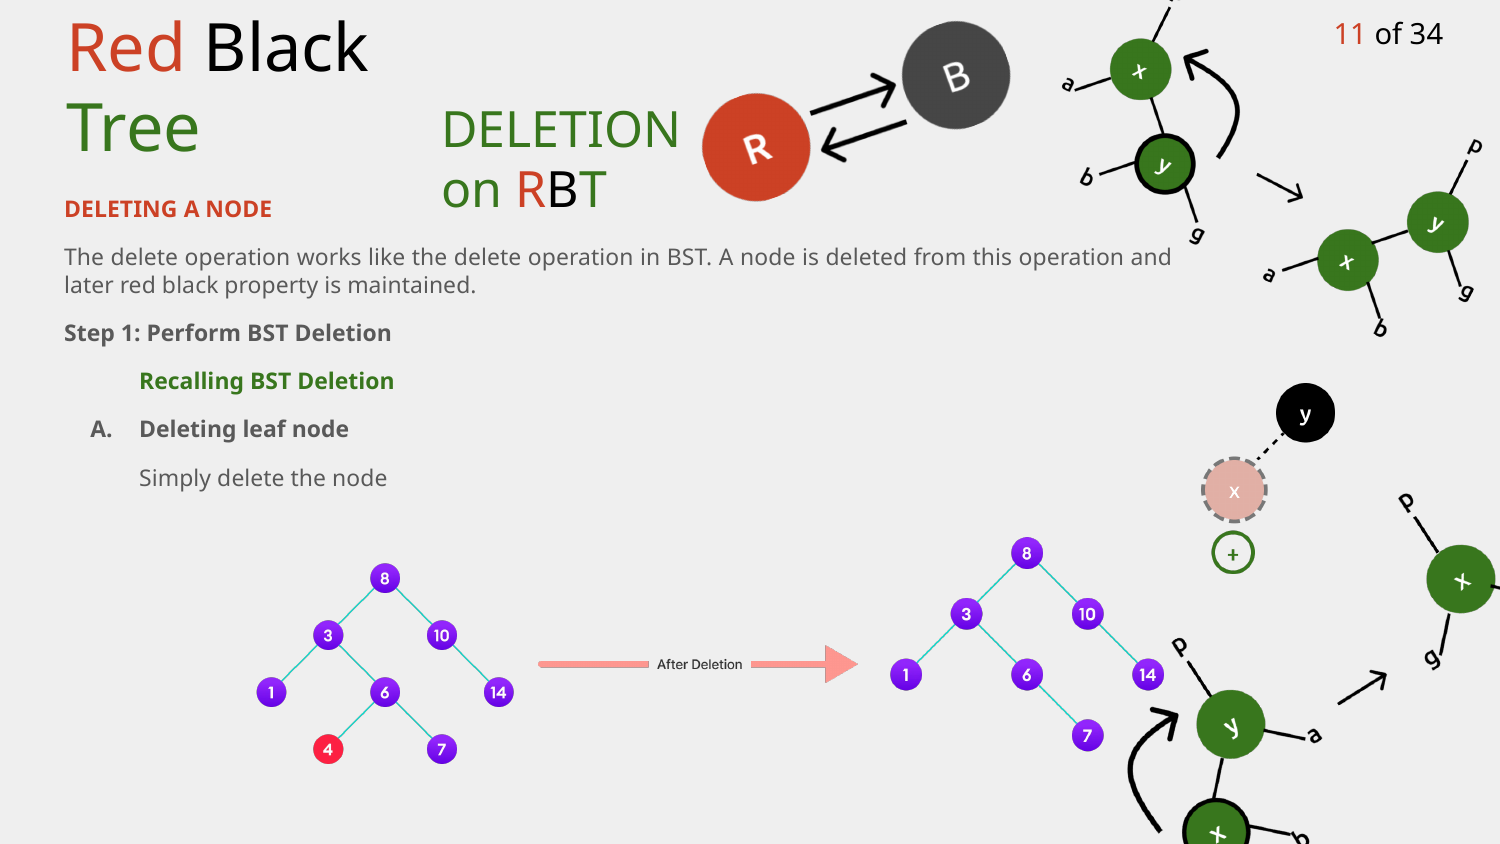

11 of 34
DELETION on RBT
# Red Black Tree
DELETING A NODE
The delete operation works like the delete operation in BST. A node is deleted from this operation and later red black property is maintained.
Step 1: Perform BST Deletion
Recalling BST Deletion
Deleting leaf node
Simply delete the node